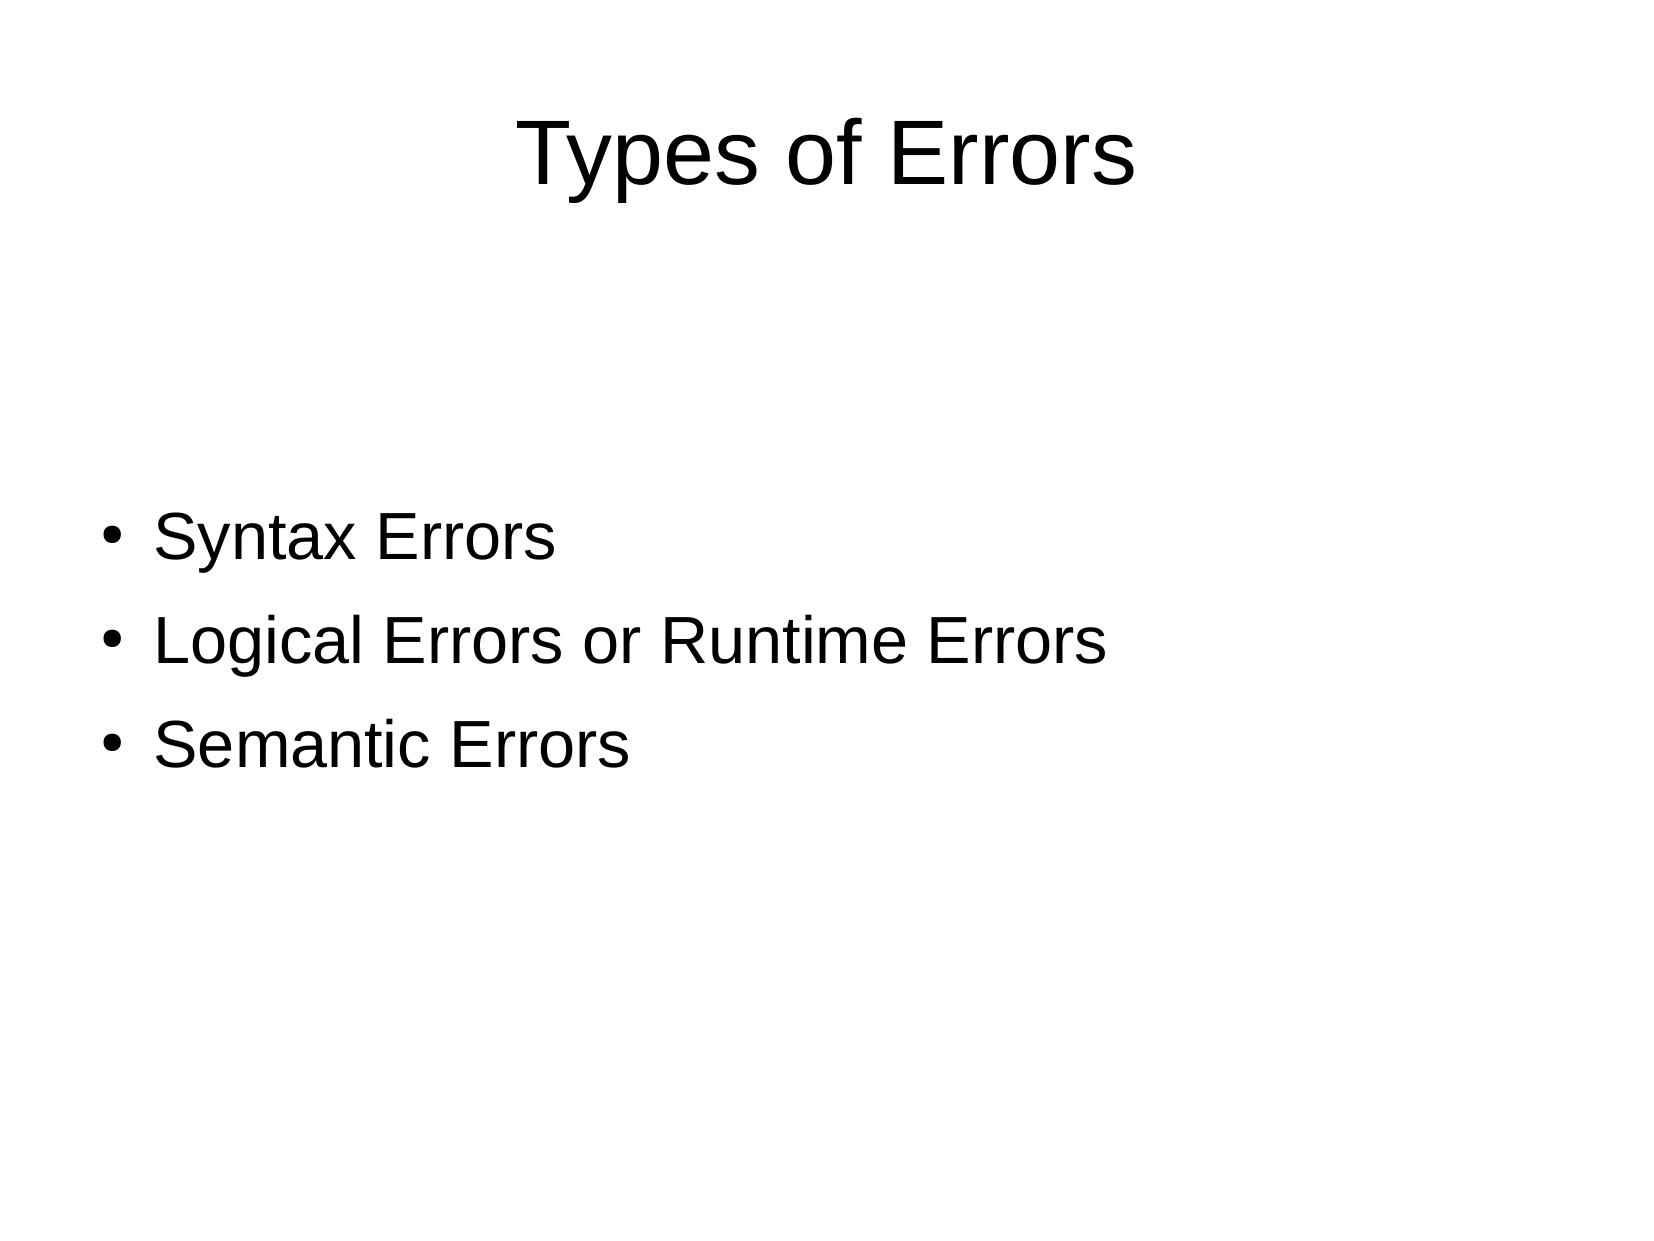

# Types of Errors
Syntax Errors
Logical Errors or Runtime Errors
Semantic Errors